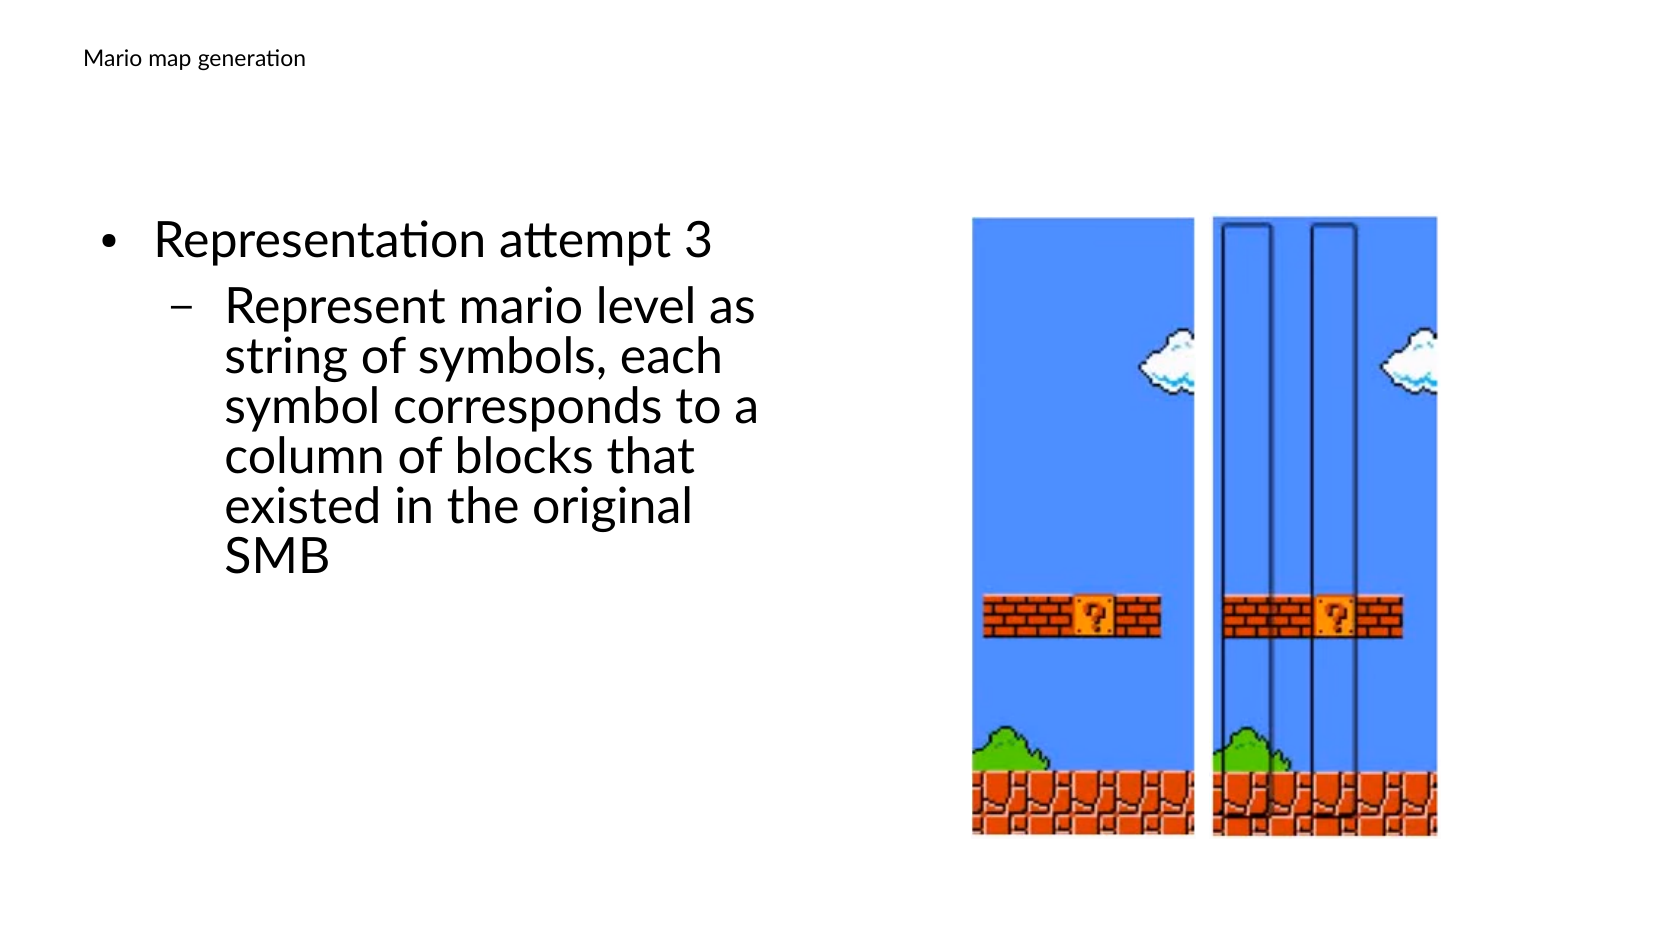

# Mario map generation
Representation attempt 3
Represent mario level as string of symbols, each symbol corresponds to a column of blocks that existed in the original SMB